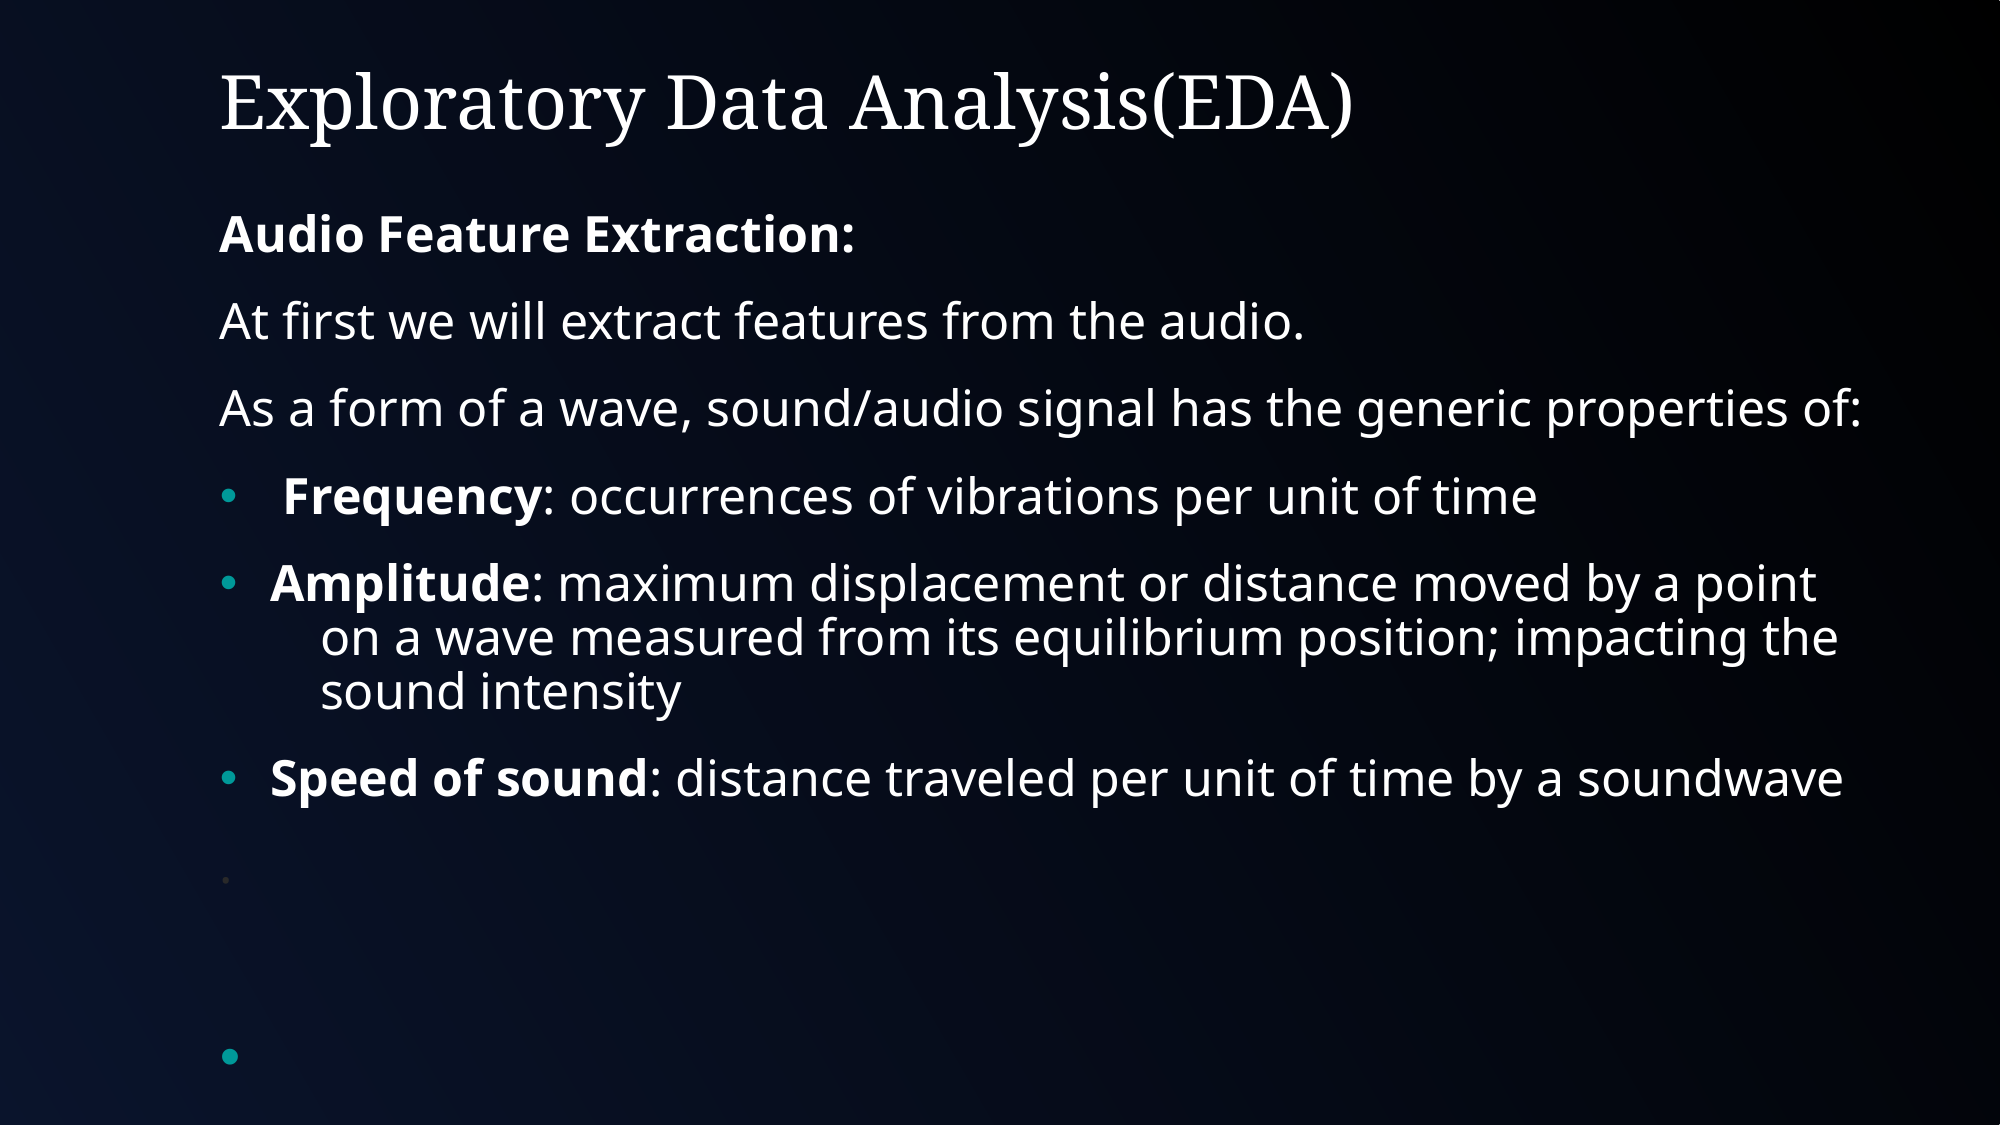

# Exploratory Data Analysis(EDA)
Audio Feature Extraction:
At first we will extract features from the audio.
As a form of a wave, sound/audio signal has the generic properties of:
 Frequency: occurrences of vibrations per unit of time
Amplitude: maximum displacement or distance moved by a point on a wave measured from its equilibrium position; impacting the sound intensity
Speed of sound: distance traveled per unit of time by a soundwave
.